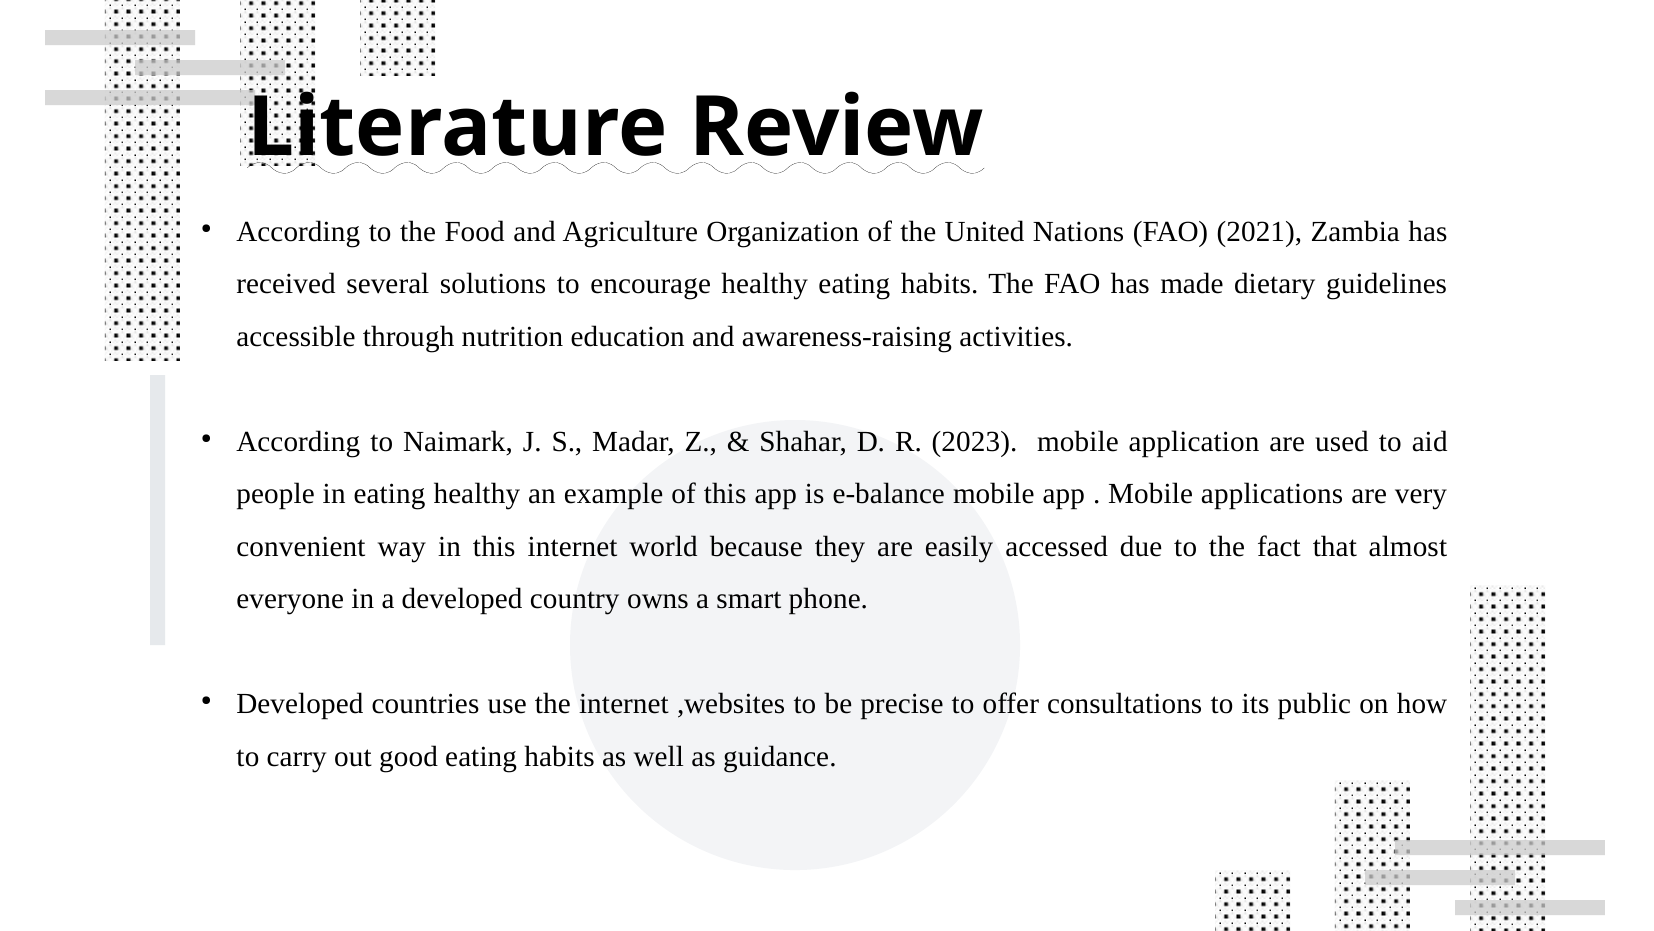

Literature Review
According to the Food and Agriculture Organization of the United Nations (FAO) (2021), Zambia has received several solutions to encourage healthy eating habits. The FAO has made dietary guidelines accessible through nutrition education and awareness-raising activities.
According to Naimark, J. S., Madar, Z., & Shahar, D. R. (2023). mobile application are used to aid people in eating healthy an example of this app is e-balance mobile app . Mobile applications are very convenient way in this internet world because they are easily accessed due to the fact that almost everyone in a developed country owns a smart phone.
Developed countries use the internet ,websites to be precise to offer consultations to its public on how to carry out good eating habits as well as guidance.